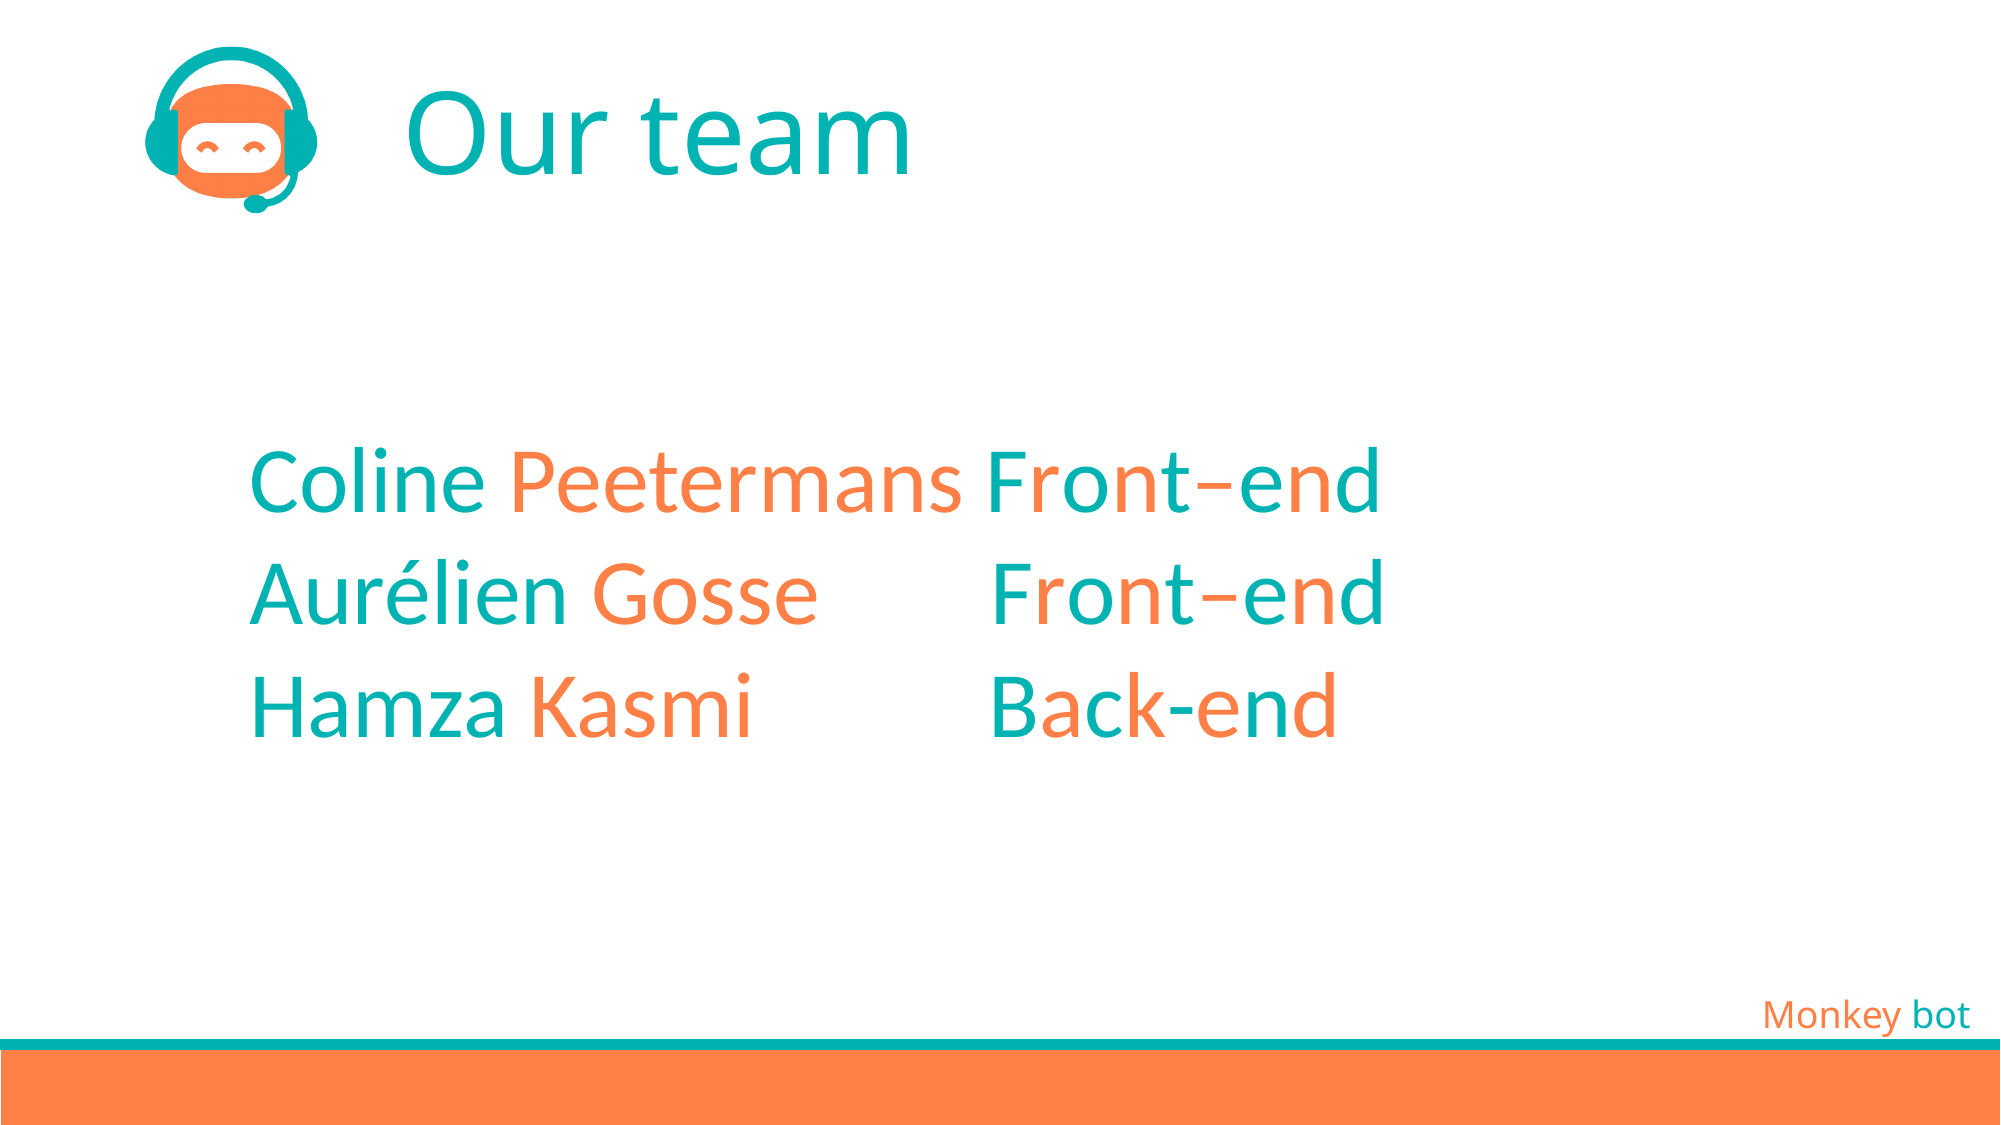

Our team
Coline Peetermans Front–end
Aurélien Gosse Front–end
Hamza Kasmi Back-end
Monkey bot